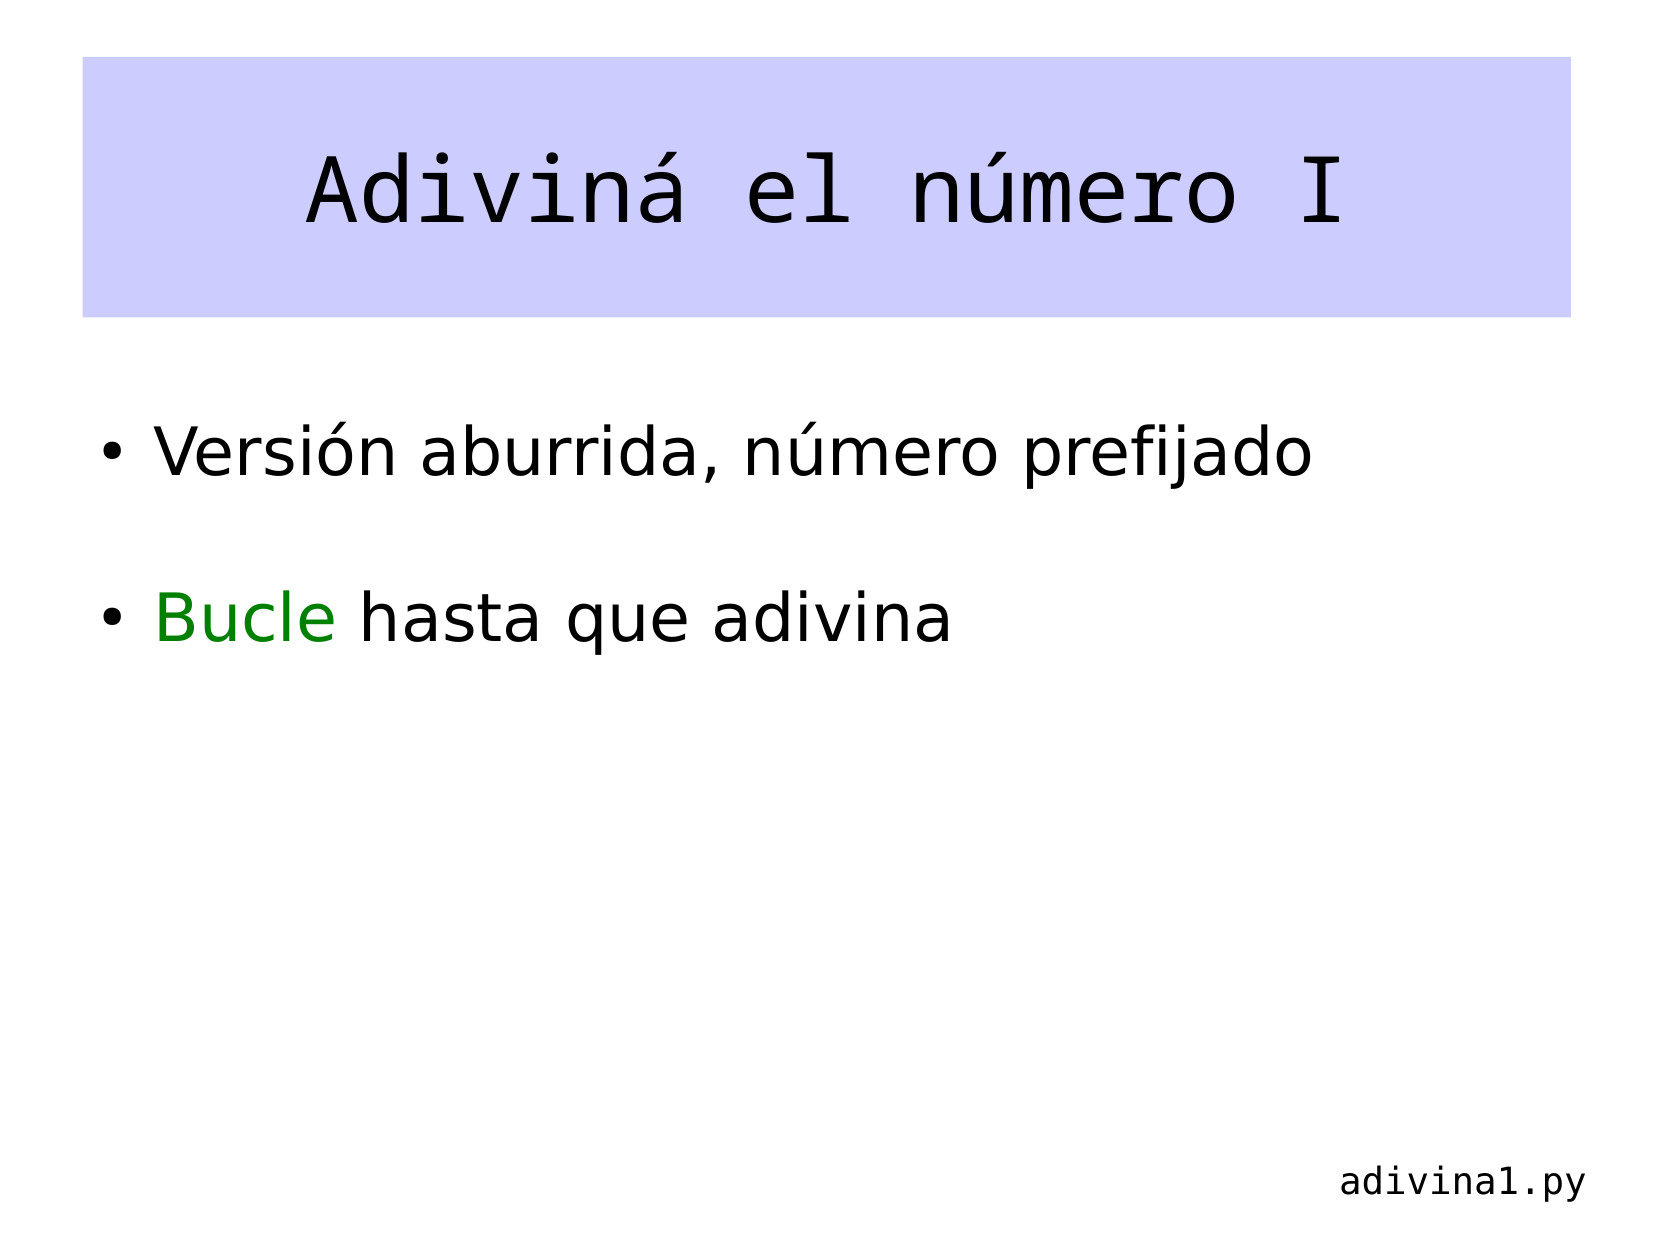

# Adiviná el número I
Versión aburrida, número prefijado
Bucle hasta que adivina
adivina1.py